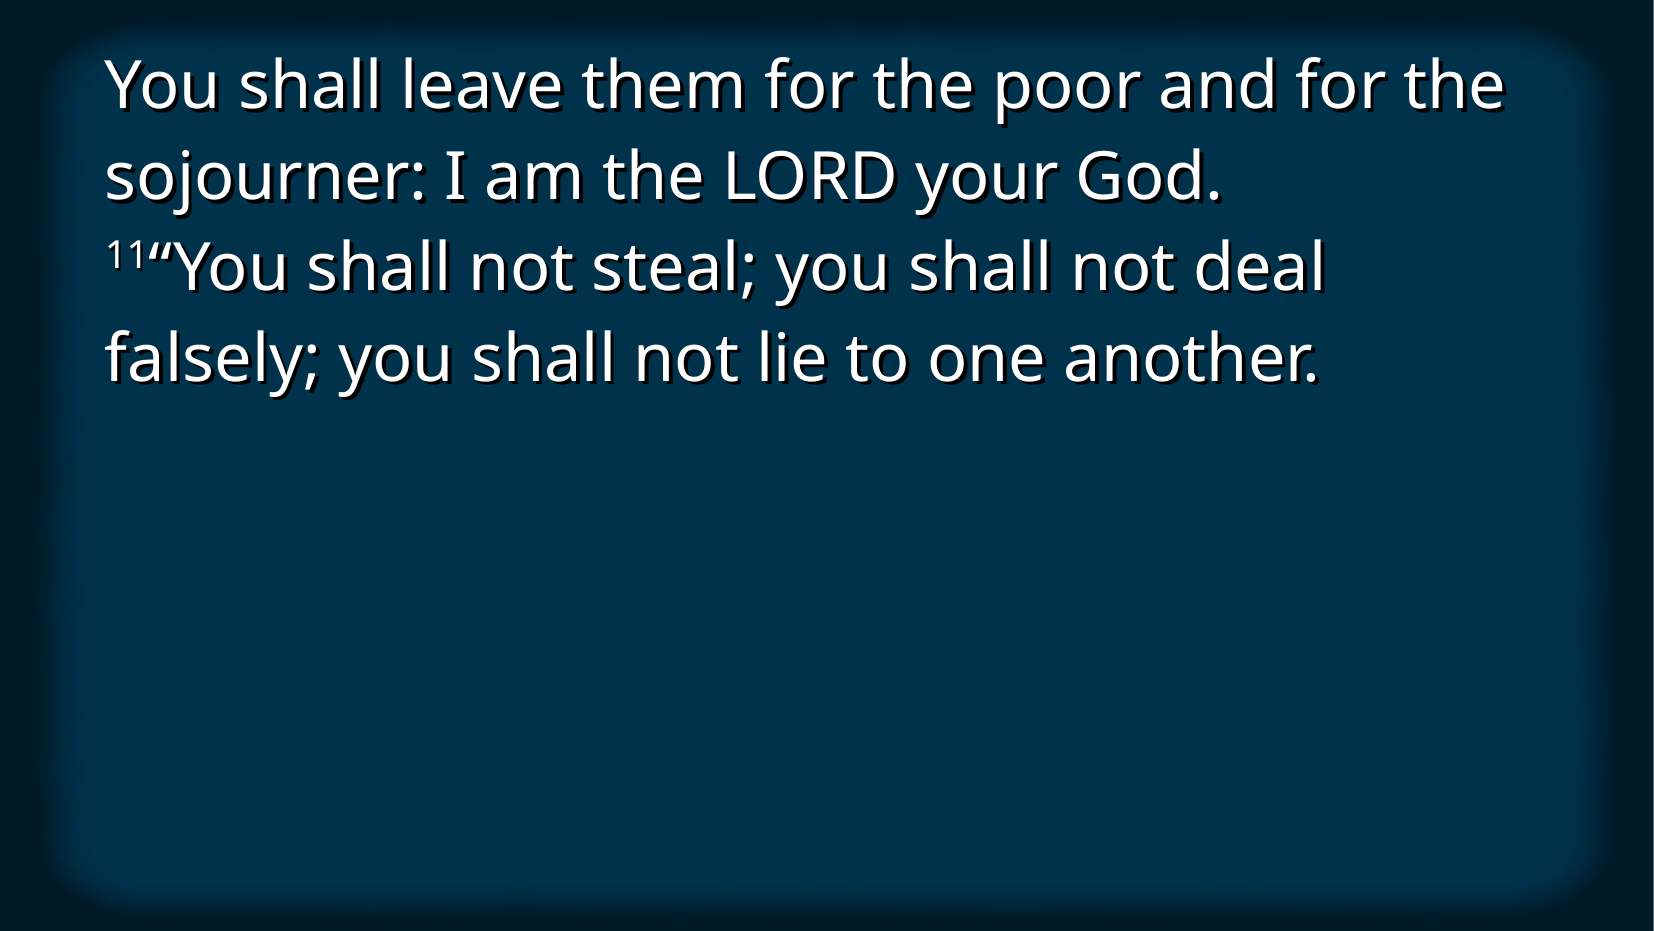

You shall leave them for the poor and for the sojourner: I am the LORD your God.
11“You shall not steal; you shall not deal falsely; you shall not lie to one another.